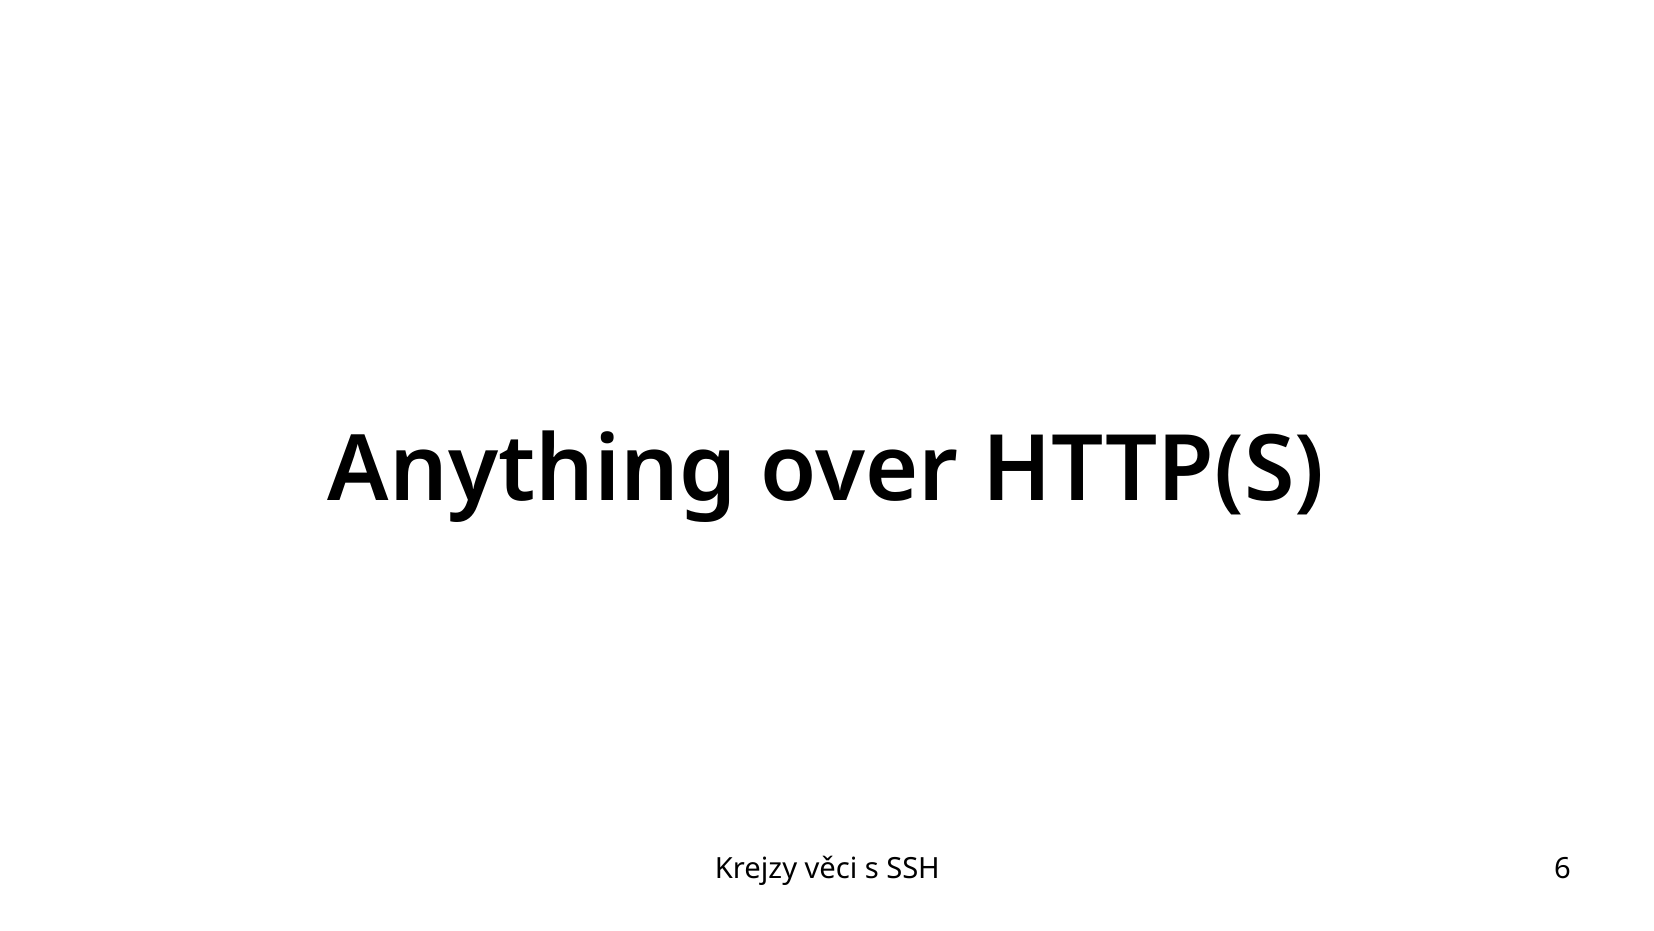

# Anything over HTTP(S)
Krejzy věci s SSH
6